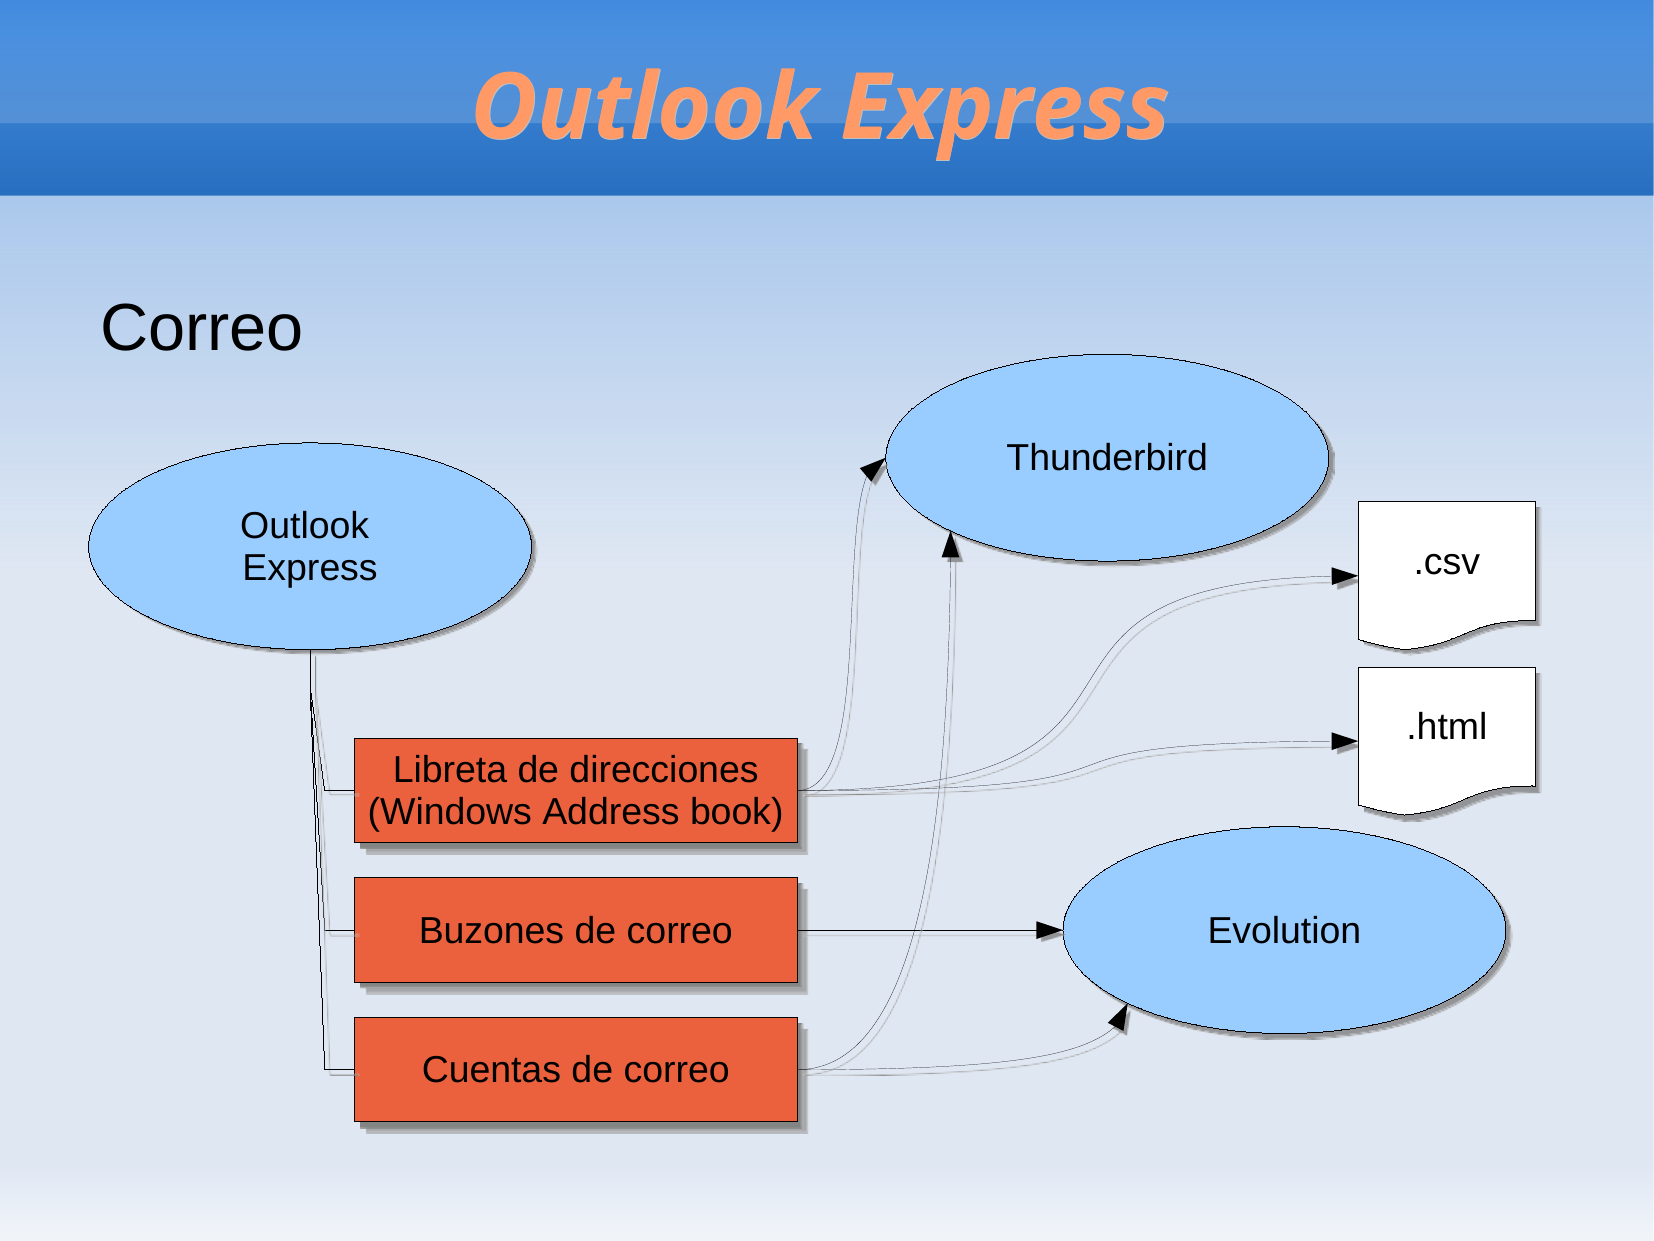

# Outlook Express
Correo
Thunderbird
Outlook
Express
.csv
.html
Libreta de direcciones
(Windows Address book)
Evolution
Buzones de correo
Cuentas de correo